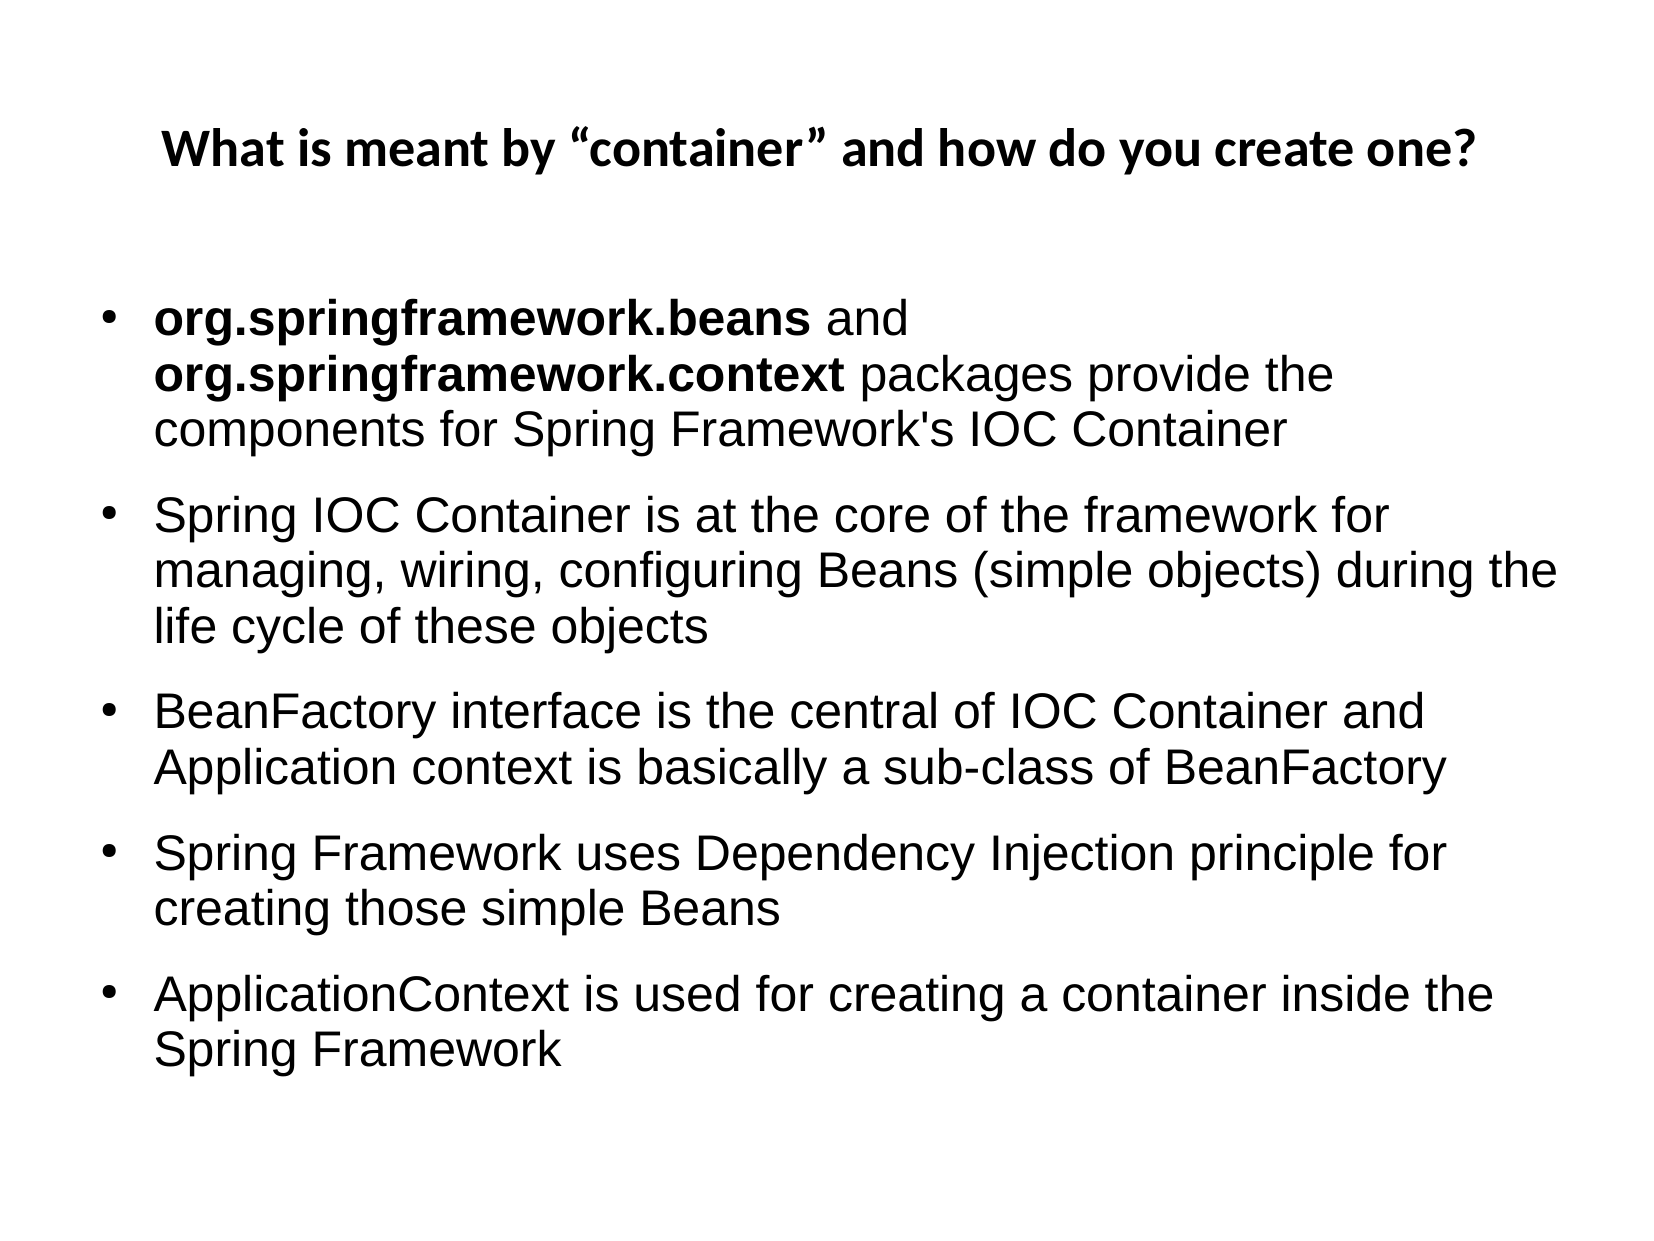

# What is meant by “container” and how do you create one?
org.springframework.beans and org.springframework.context packages provide the components for Spring Framework's IOC Container
Spring IOC Container is at the core of the framework for managing, wiring, configuring Beans (simple objects) during the life cycle of these objects
BeanFactory interface is the central of IOC Container and Application context is basically a sub-class of BeanFactory
Spring Framework uses Dependency Injection principle for creating those simple Beans
ApplicationContext is used for creating a container inside the Spring Framework